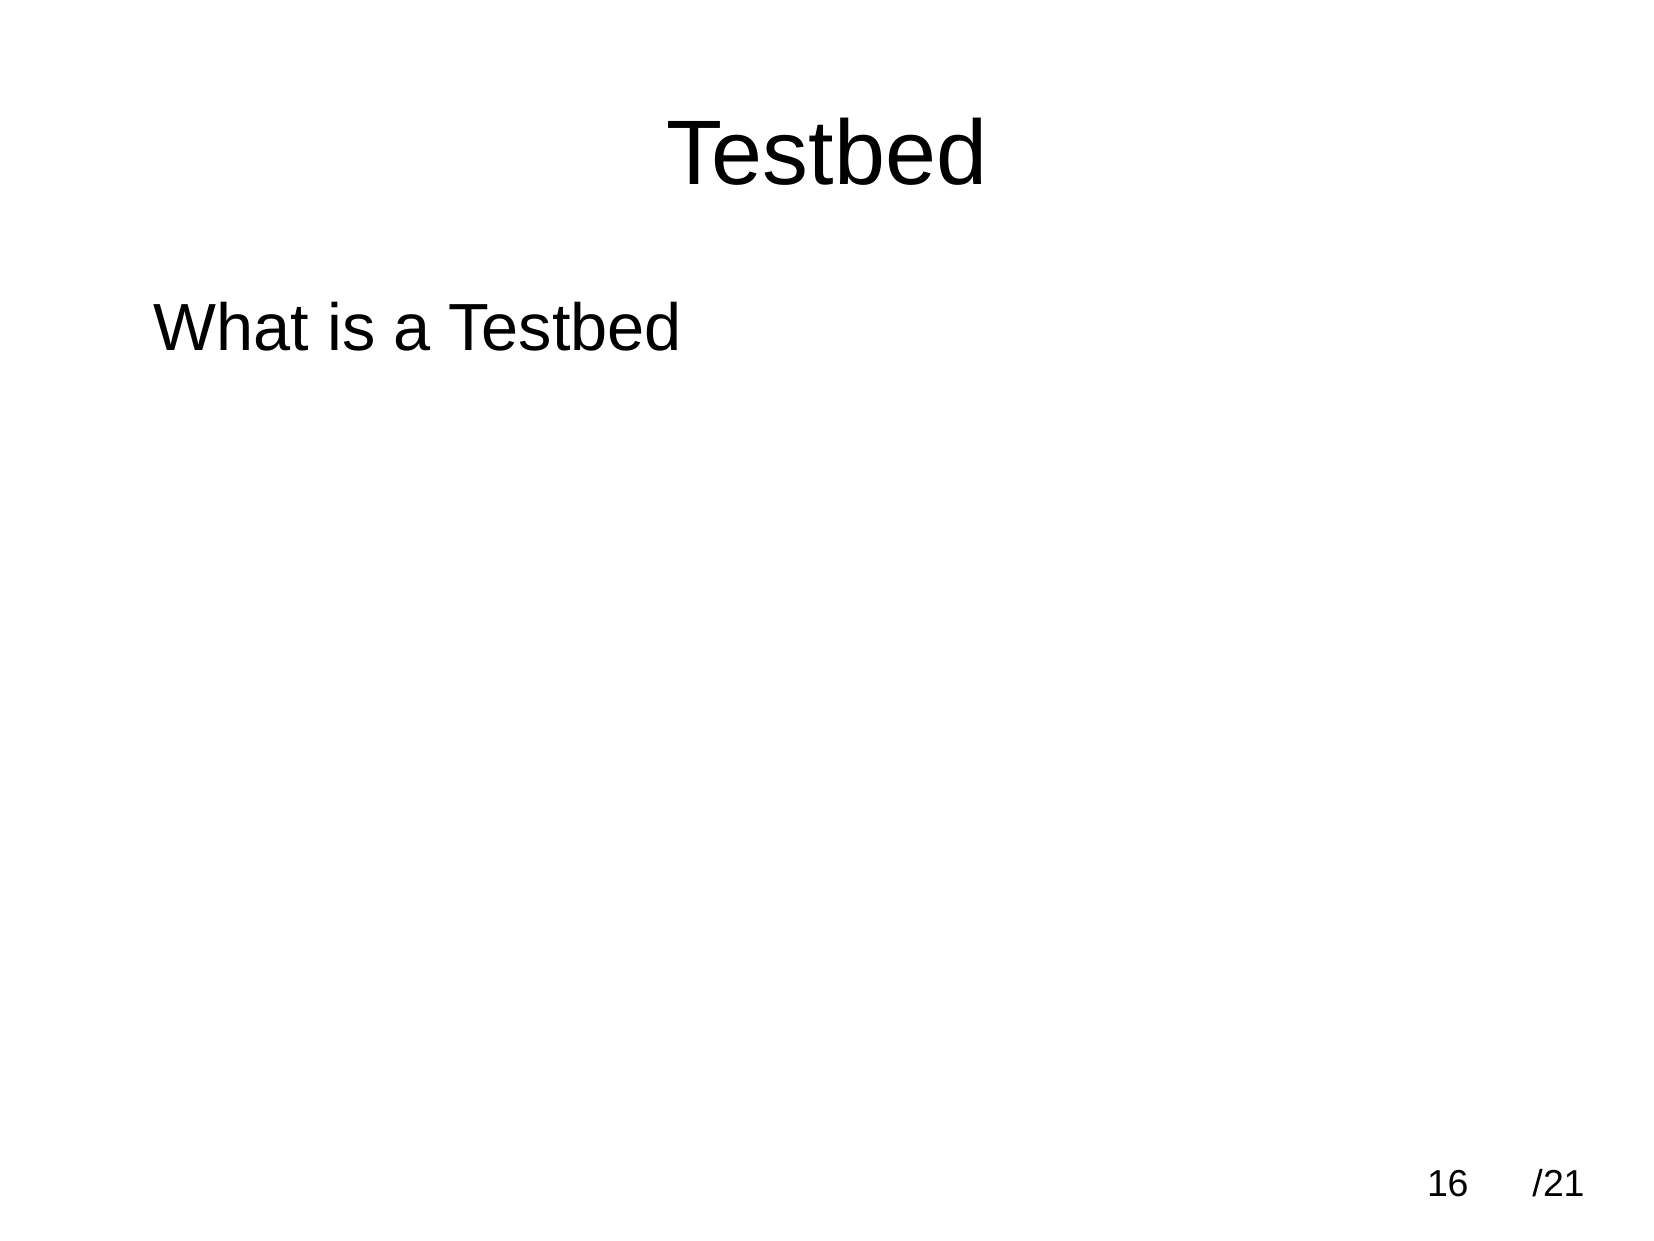

# Testbed
What is a Testbed
/21